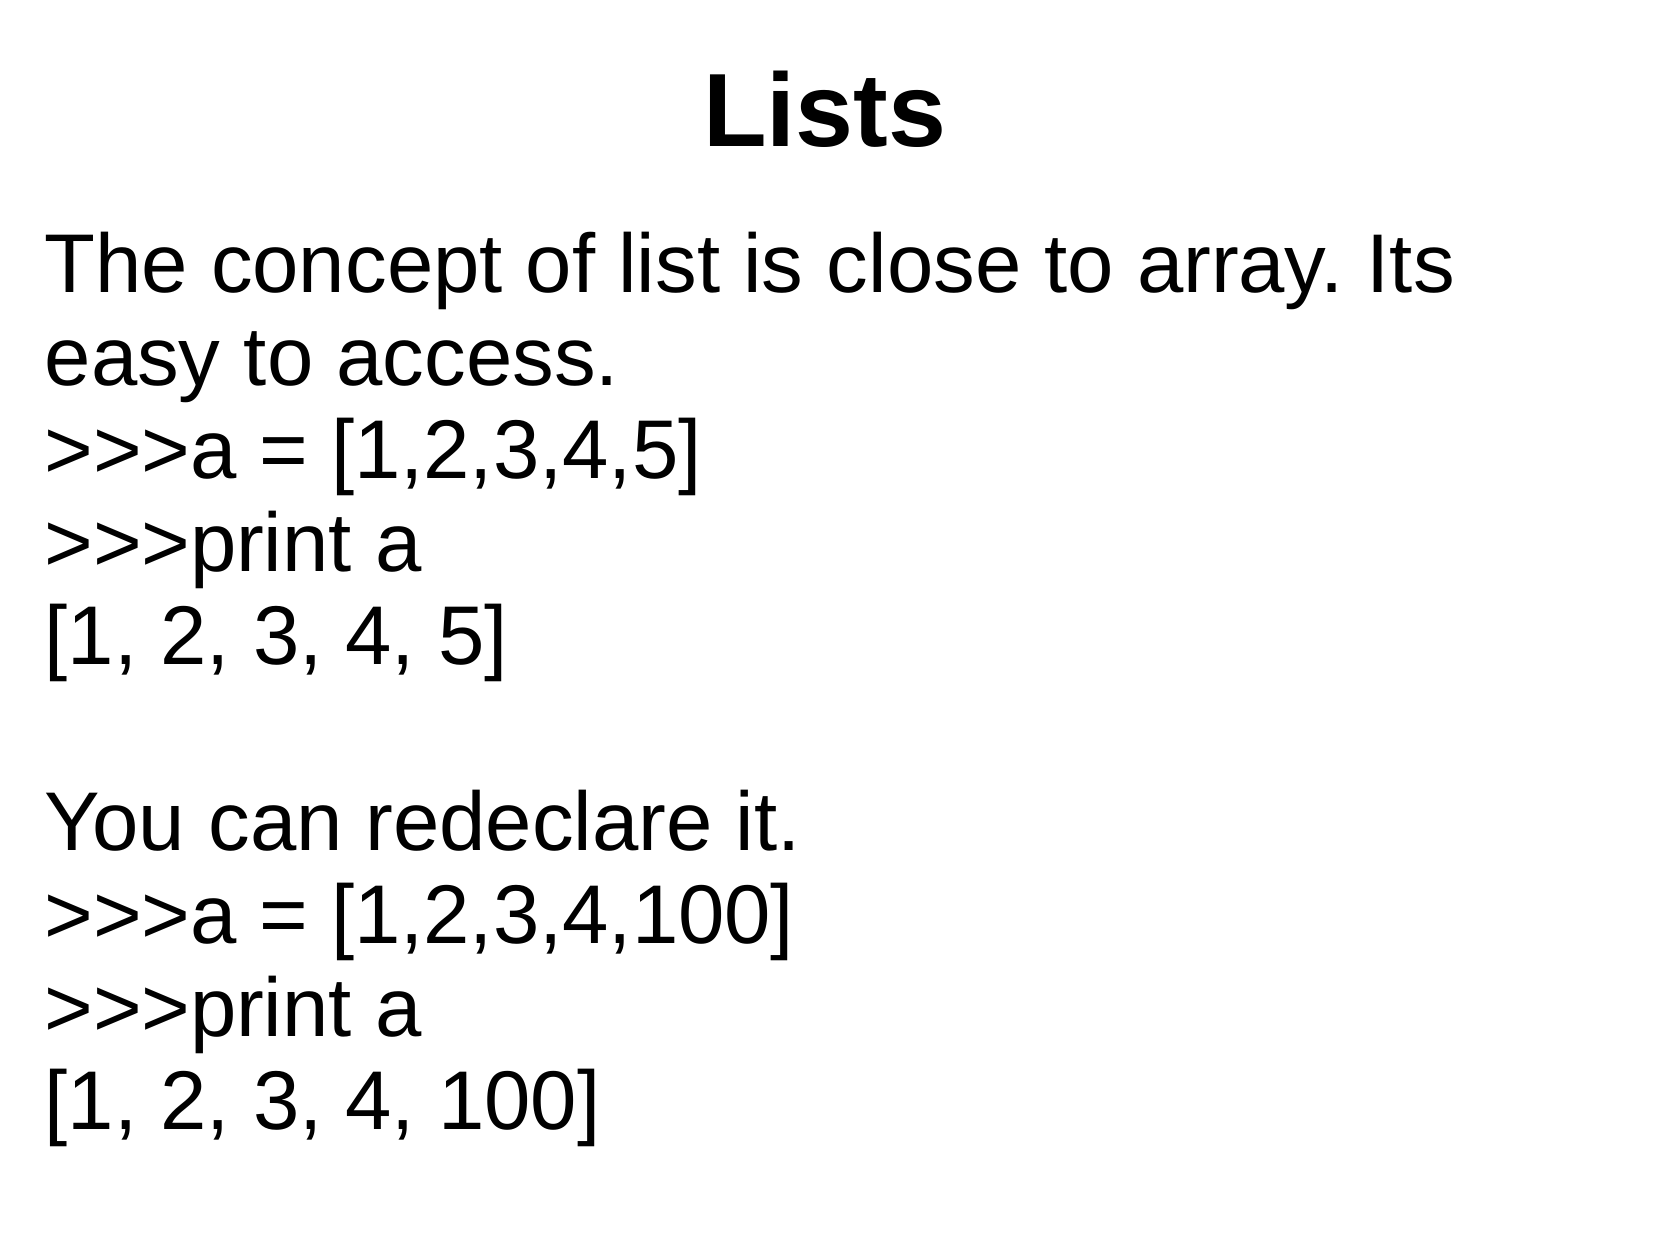

Lists
The concept of list is close to array. Its easy to access.
>>>a = [1,2,3,4,5]
>>>print a
[1, 2, 3, 4, 5]
You can redeclare it.
>>>a = [1,2,3,4,100]
>>>print a
[1, 2, 3, 4, 100]